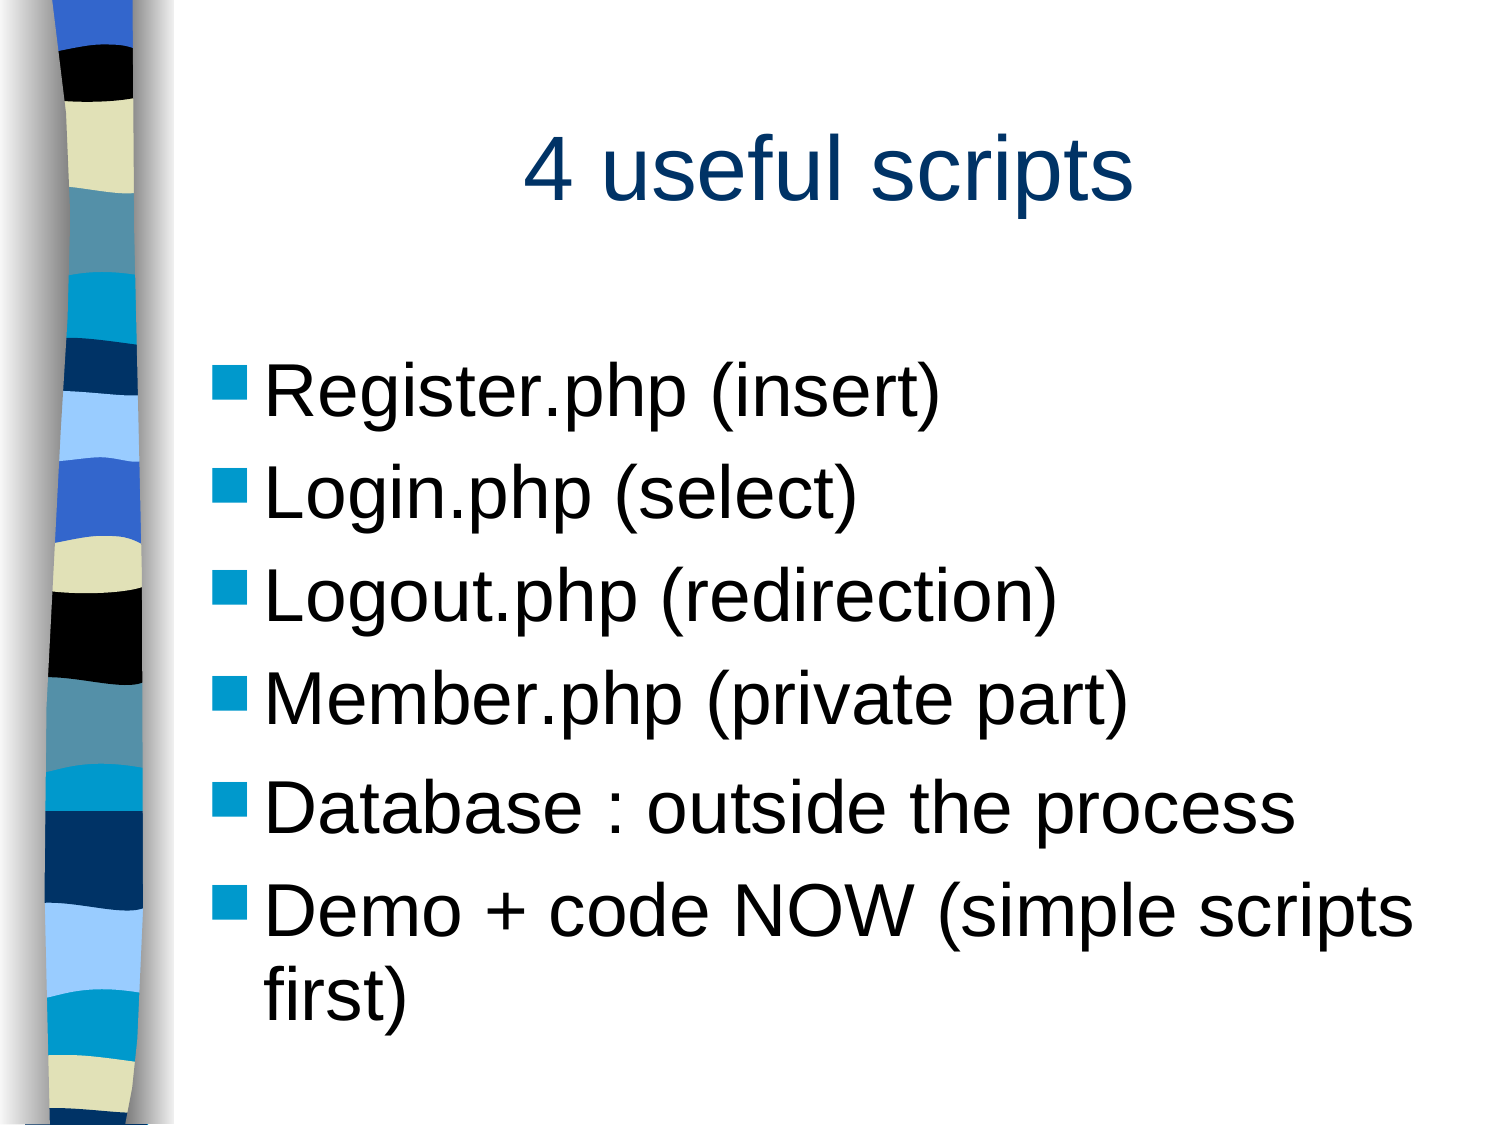

# 4 useful scripts
Register.php (insert)
Login.php (select)
Logout.php (redirection)
Member.php (private part)
Database : outside the process
Demo + code NOW (simple scripts first)